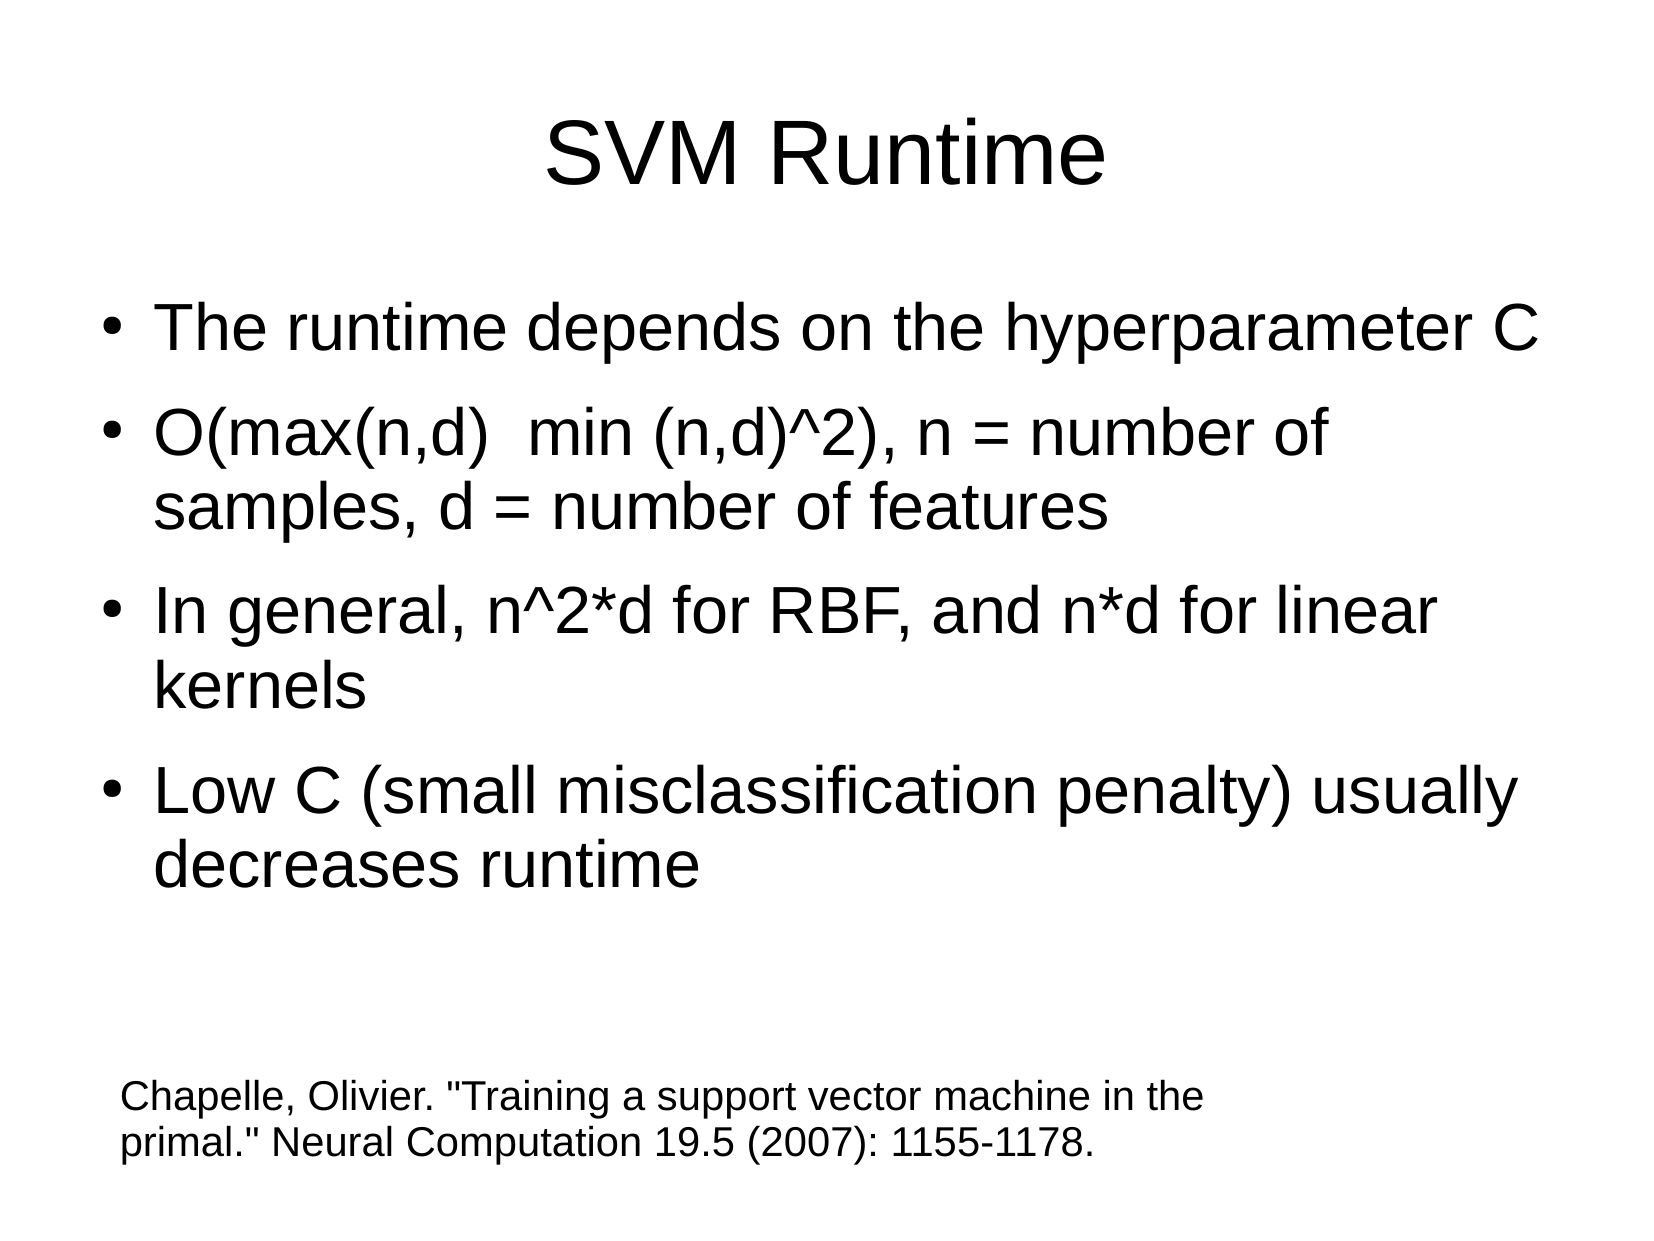

# SVM Runtime
The runtime depends on the hyperparameter C
O(max(n,d) min (n,d)^2), n = number of samples, d = number of features
In general, n^2*d for RBF, and n*d for linear kernels
Low C (small misclassification penalty) usually decreases runtime
Chapelle, Olivier. "Training a support vector machine in the primal." Neural Computation 19.5 (2007): 1155-1178.